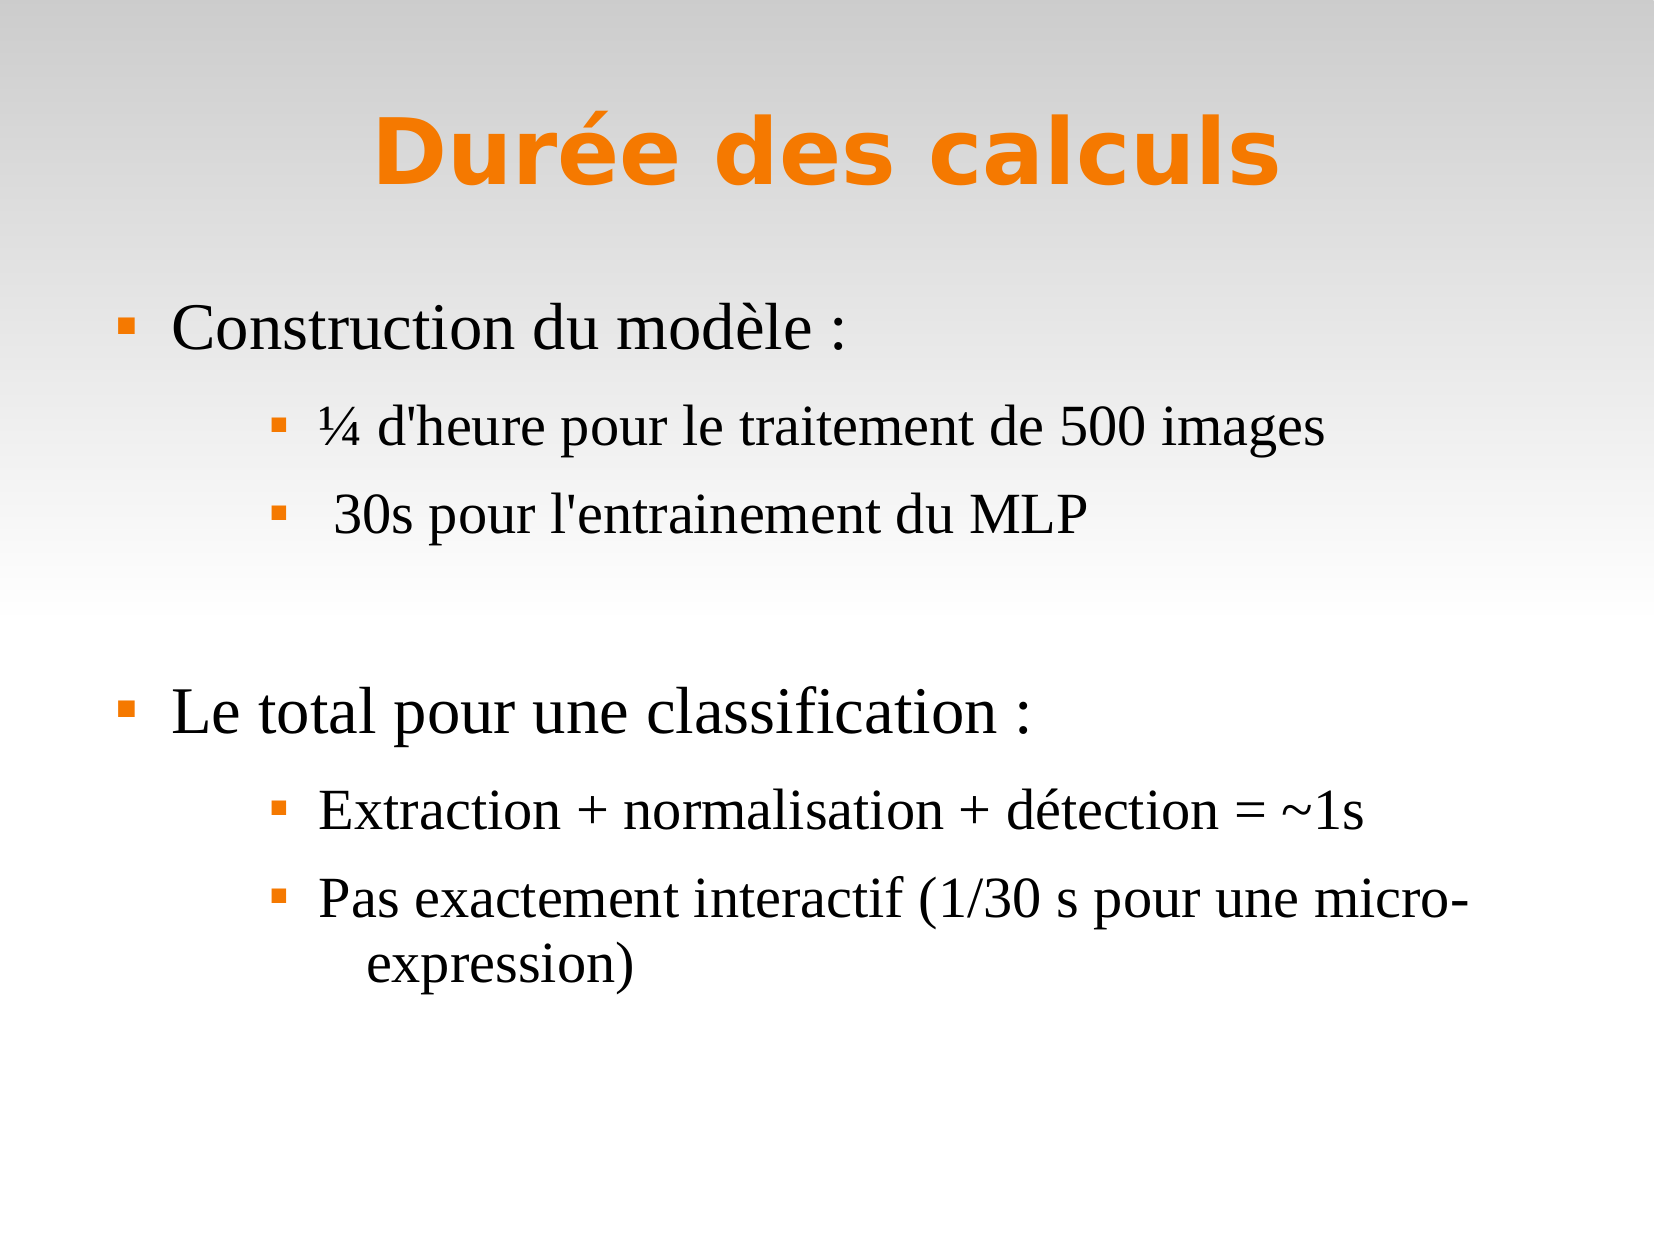

# Durée des calculs
Construction du modèle :
¼ d'heure pour le traitement de 500 images
 30s pour l'entrainement du MLP
Le total pour une classification :
Extraction + normalisation + détection = ~1s
Pas exactement interactif (1/30 s pour une micro-expression)